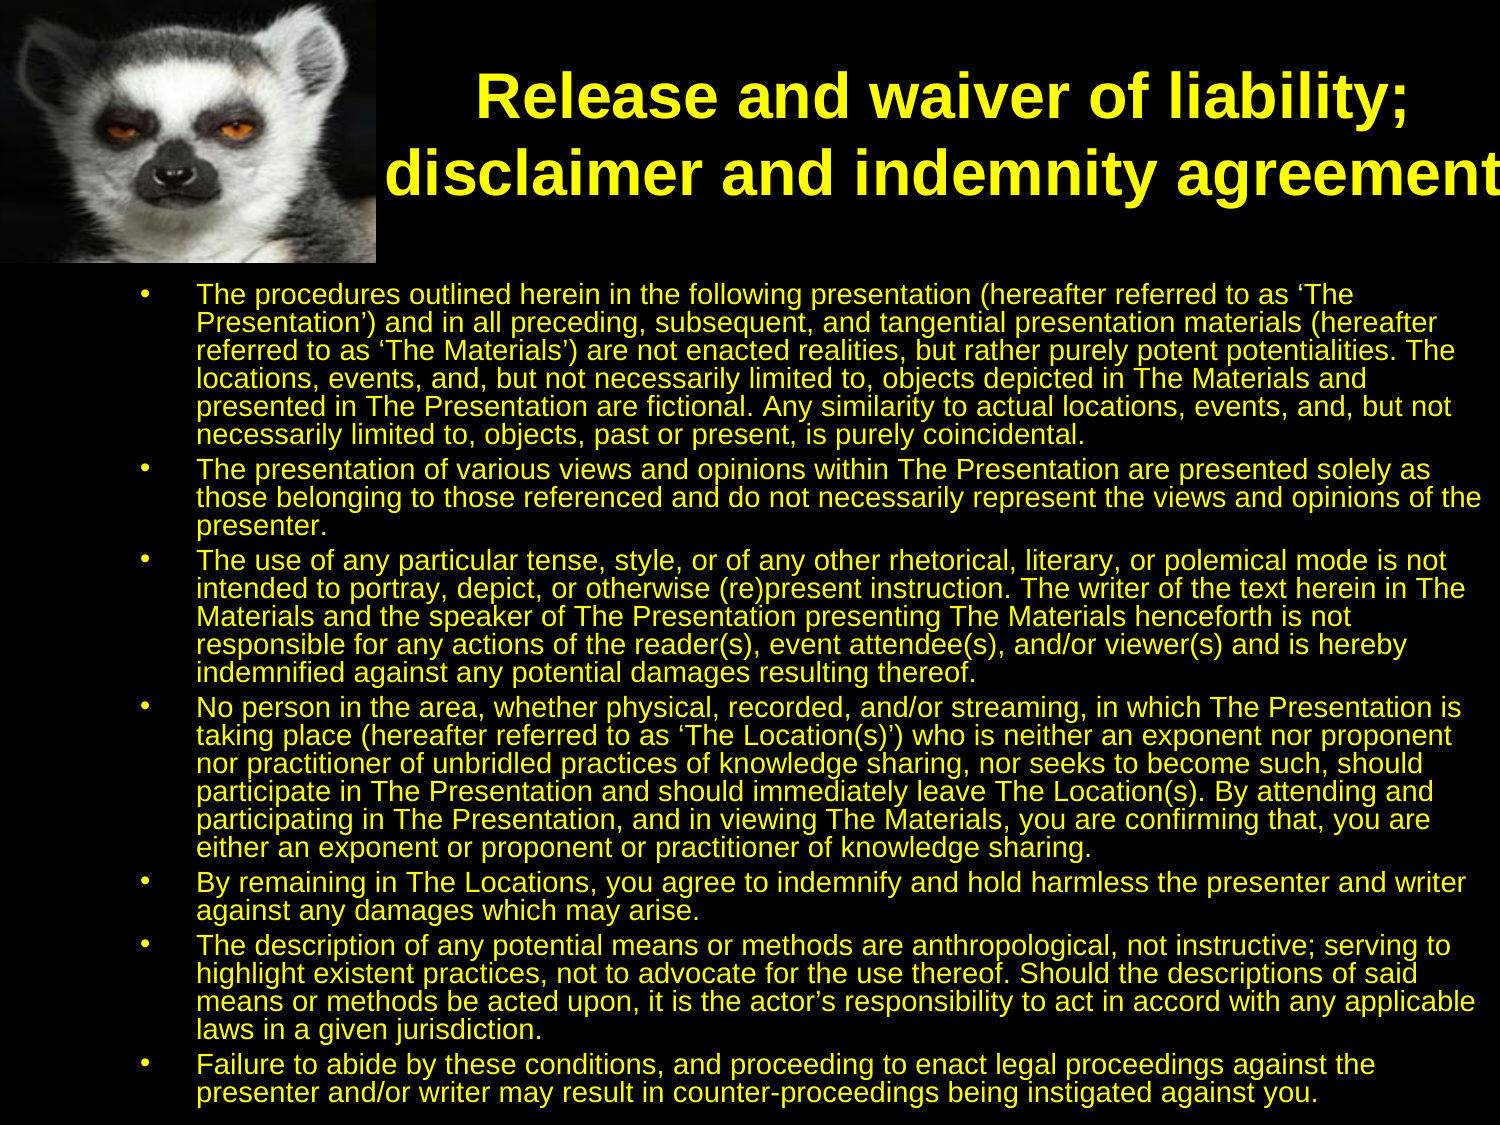

# Release and waiver of liability; disclaimer and indemnity agreement
The procedures outlined herein in the following presentation (hereafter referred to as ‘The Presentation’) and in all preceding, subsequent, and tangential presentation materials (hereafter referred to as ‘The Materials’) are not enacted realities, but rather purely potent potentialities. The locations, events, and, but not necessarily limited to, objects depicted in The Materials and presented in The Presentation are fictional. Any similarity to actual locations, events, and, but not necessarily limited to, objects, past or present, is purely coincidental.
The presentation of various views and opinions within The Presentation are presented solely as those belonging to those referenced and do not necessarily represent the views and opinions of the presenter.
The use of any particular tense, style, or of any other rhetorical, literary, or polemical mode is not intended to portray, depict, or otherwise (re)present instruction. The writer of the text herein in The Materials and the speaker of The Presentation presenting The Materials henceforth is not responsible for any actions of the reader(s), event attendee(s), and/or viewer(s) and is hereby indemnified against any potential damages resulting thereof.
No person in the area, whether physical, recorded, and/or streaming, in which The Presentation is taking place (hereafter referred to as ‘The Location(s)’) who is neither an exponent nor proponent nor practitioner of unbridled practices of knowledge sharing, nor seeks to become such, should participate in The Presentation and should immediately leave The Location(s). By attending and participating in The Presentation, and in viewing The Materials, you are confirming that, you are either an exponent or proponent or practitioner of knowledge sharing.
By remaining in The Locations, you agree to indemnify and hold harmless the presenter and writer against any damages which may arise.
The description of any potential means or methods are anthropological, not instructive; serving to highlight existent practices, not to advocate for the use thereof. Should the descriptions of said means or methods be acted upon, it is the actor’s responsibility to act in accord with any applicable laws in a given jurisdiction.
Failure to abide by these conditions, and proceeding to enact legal proceedings against the presenter and/or writer may result in counter-proceedings being instigated against you.